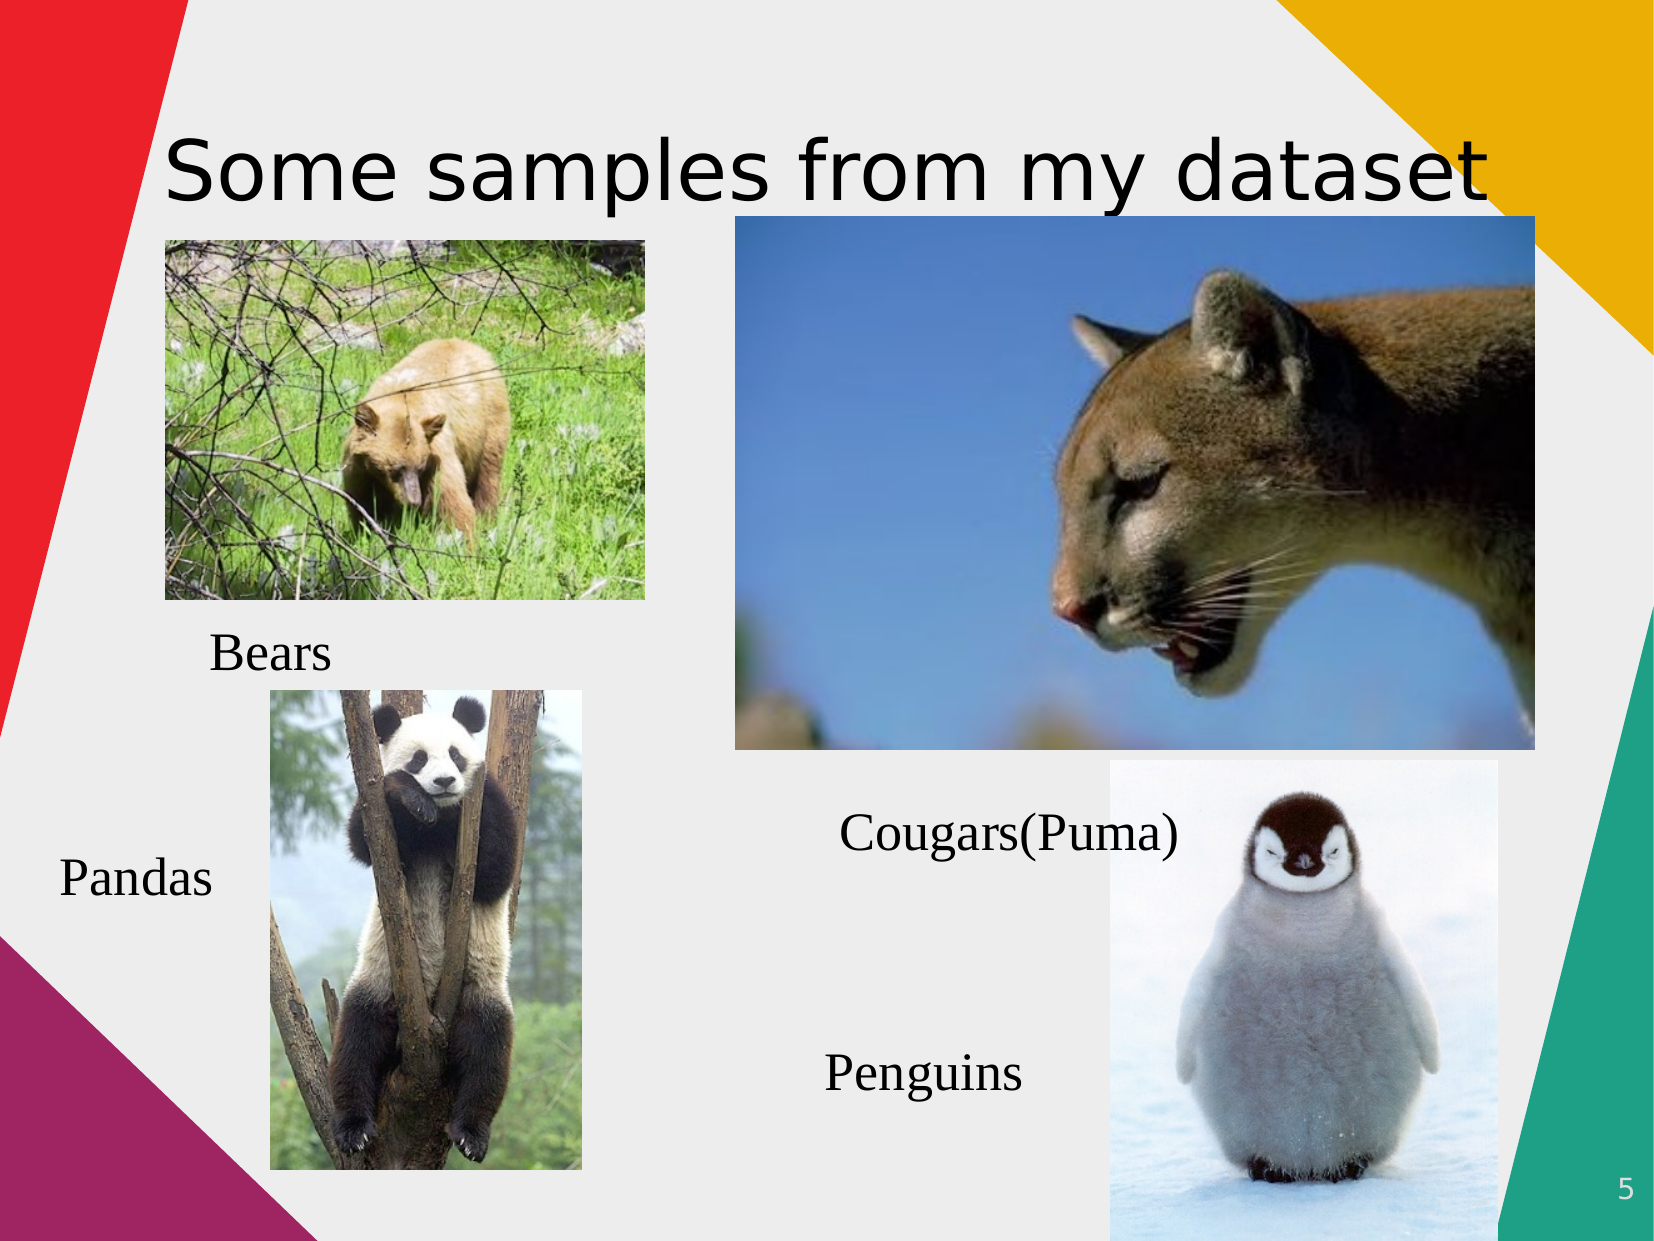

# Some samples from my dataset
Bears
Cougars(Puma)
Pandas
Penguins
5